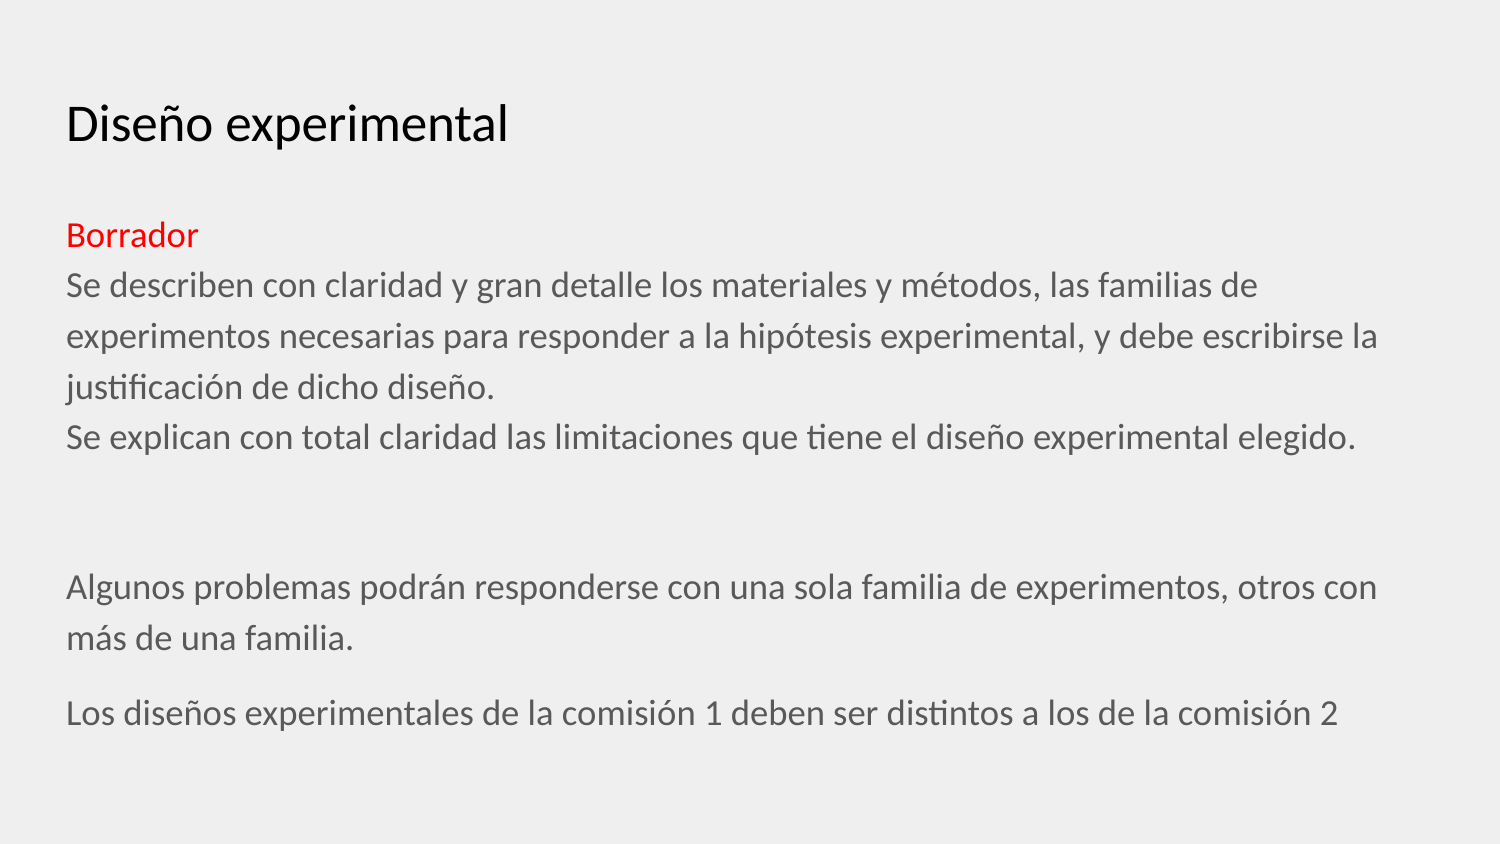

# Diseño experimental
Borrador
Se describen con claridad y gran detalle los materiales y métodos, las familias de experimentos necesarias para responder a la hipótesis experimental, y debe escribirse la justificación de dicho diseño.
Se explican con total claridad las limitaciones que tiene el diseño experimental elegido.
Algunos problemas podrán responderse con una sola familia de experimentos, otros con más de una familia.
Los diseños experimentales de la comisión 1 deben ser distintos a los de la comisión 2